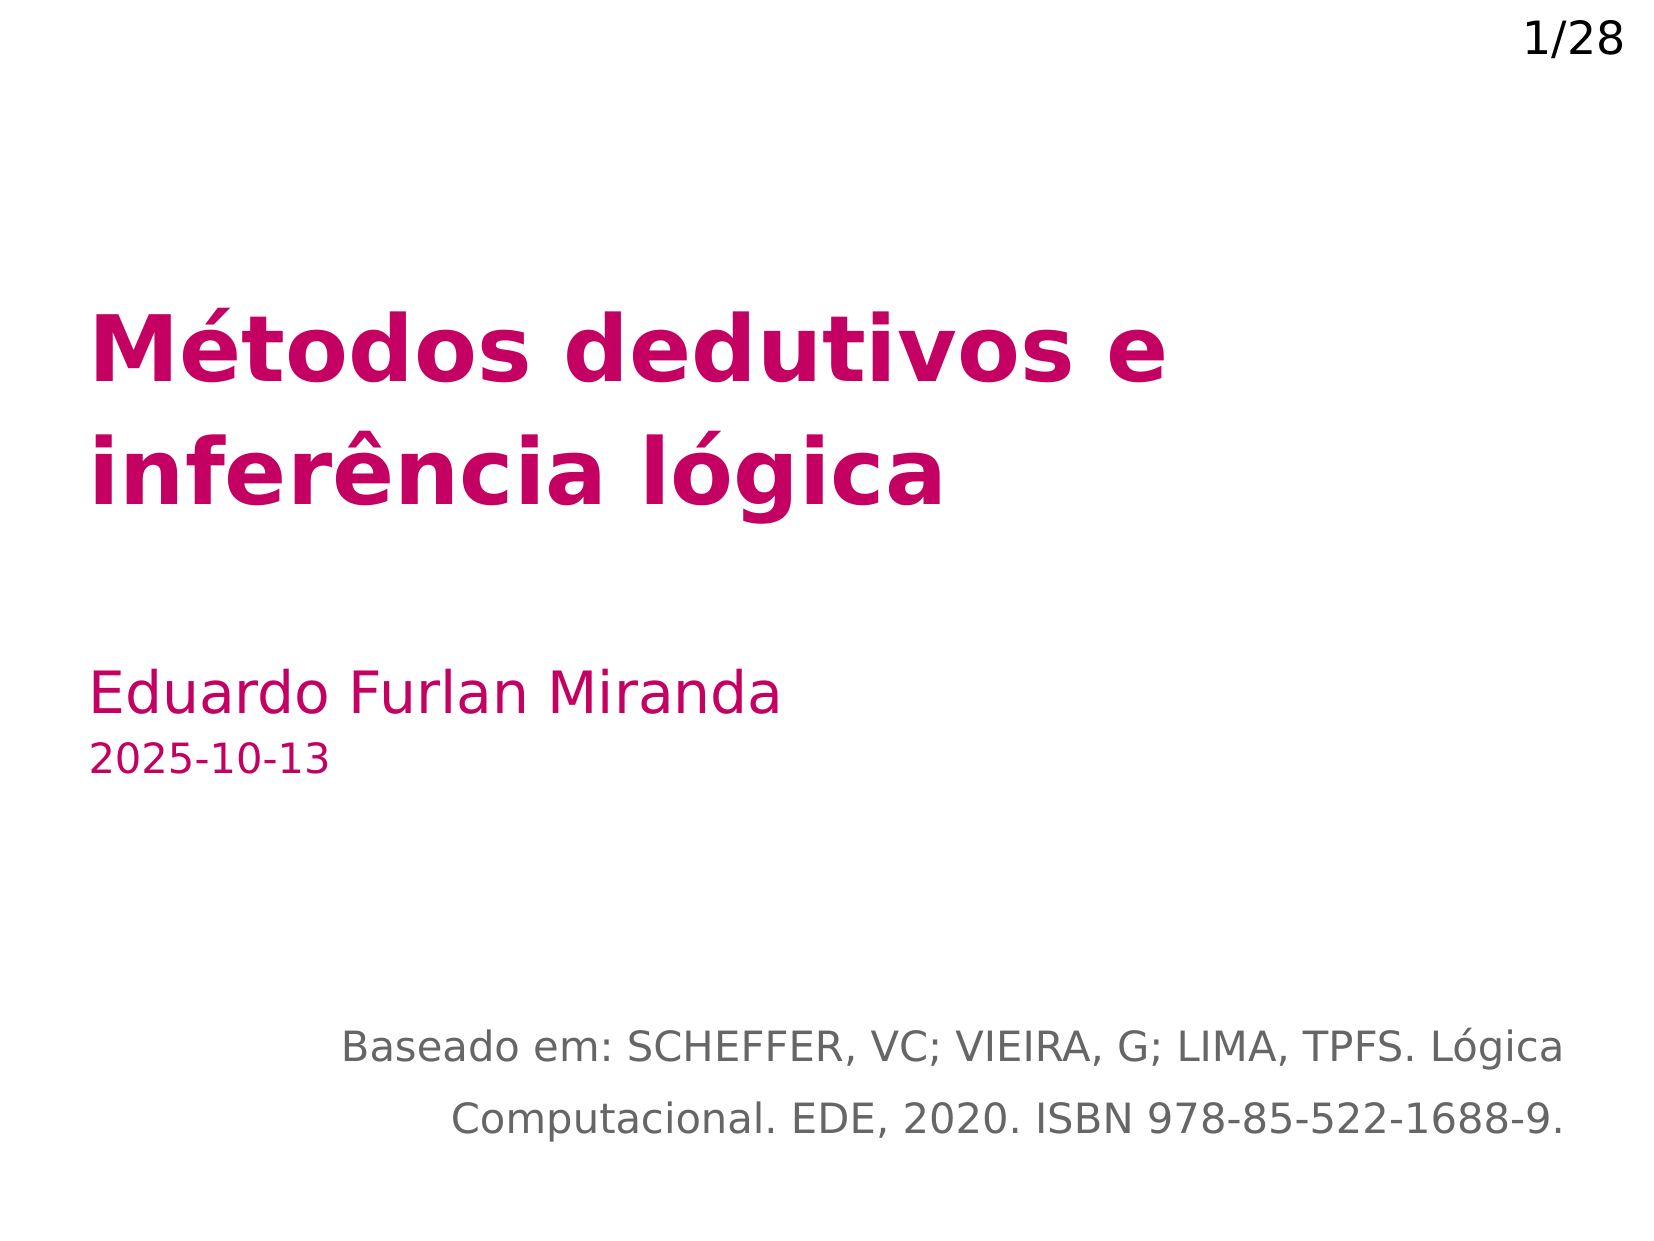

1
# Métodos dedutivos e inferência lógica Eduardo Furlan Miranda 2025-10-13
Baseado em: SCHEFFER, VC; VIEIRA, G; LIMA, TPFS. Lógica Computacional. EDE, 2020. ISBN 978-85-522-1688-9.